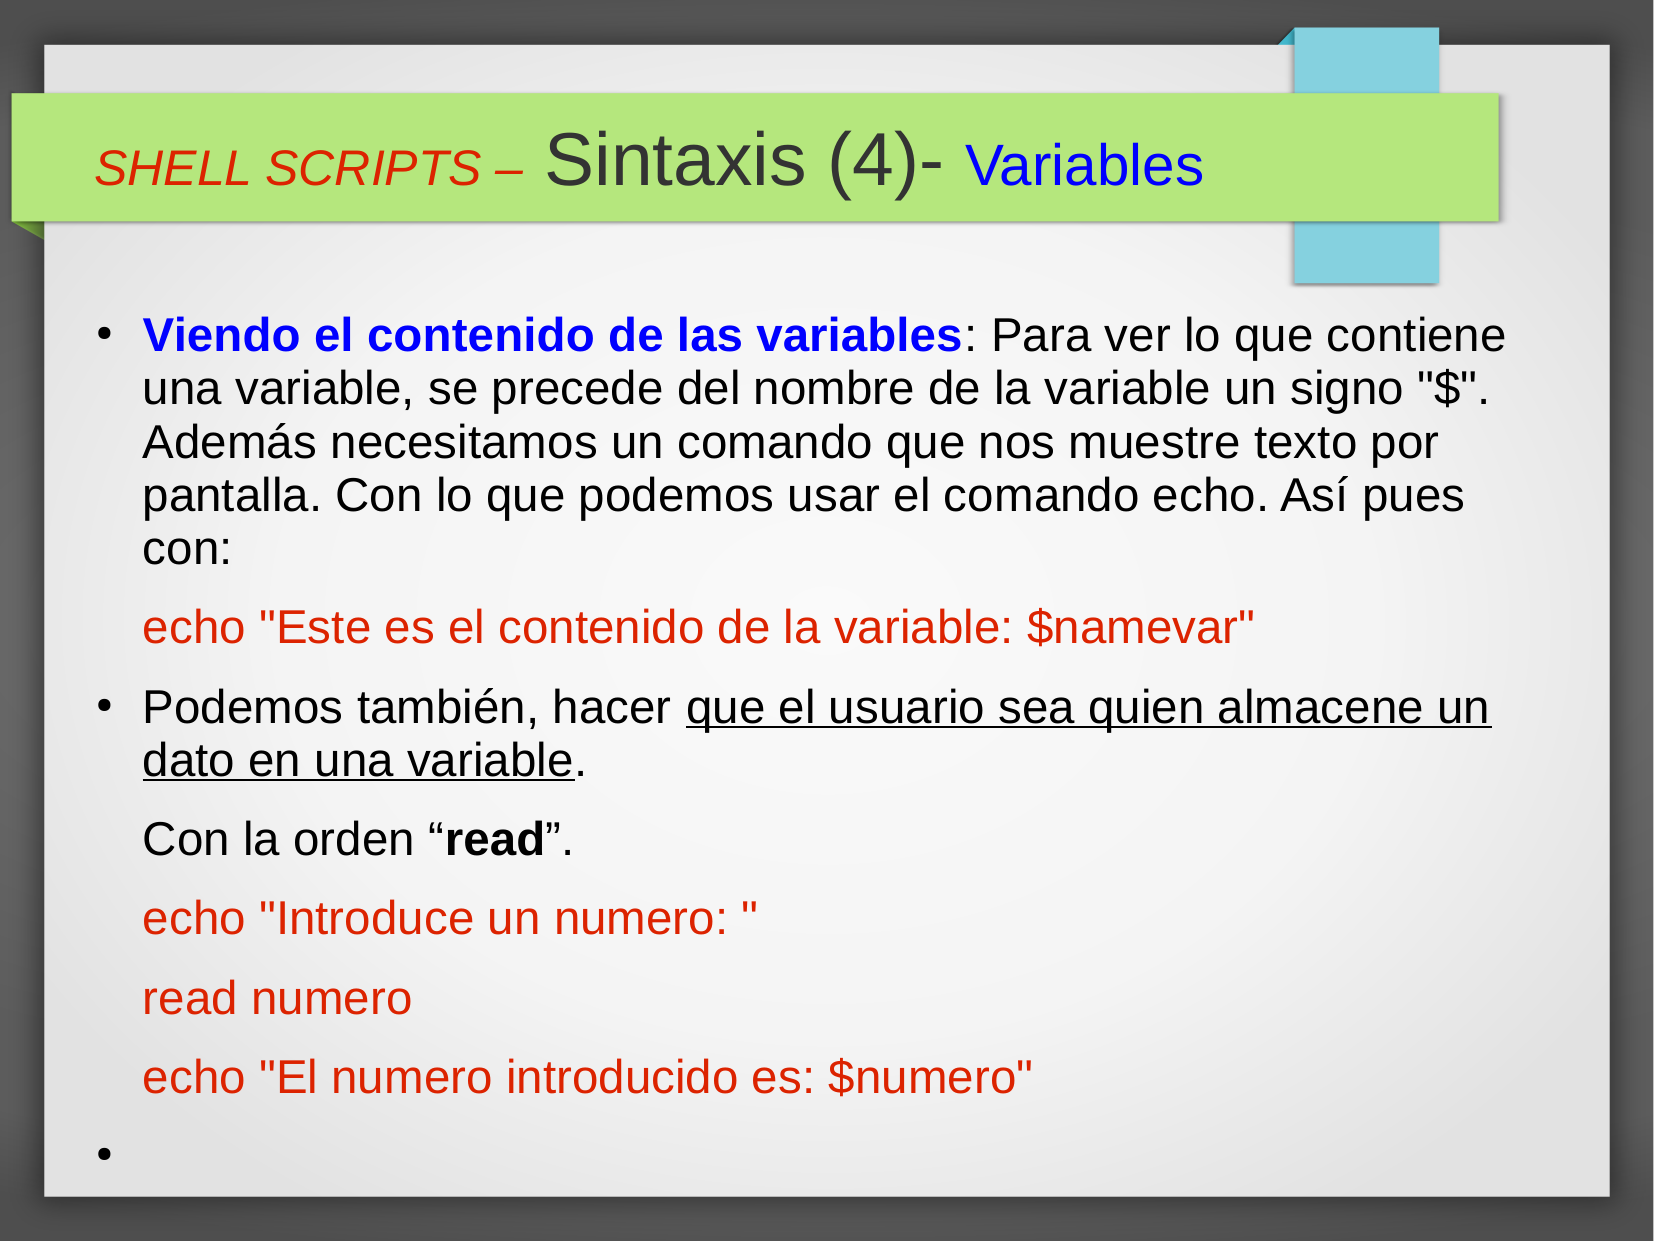

# SHELL SCRIPTS – Sintaxis (4)- Variables
Viendo el contenido de las variables: Para ver lo que contiene una variable, se precede del nombre de la variable un signo "$". Además necesitamos un comando que nos muestre texto por pantalla. Con lo que podemos usar el comando echo. Así pues con:
echo "Este es el contenido de la variable: $namevar"
Podemos también, hacer que el usuario sea quien almacene un dato en una variable.
Con la orden “read”.
echo "Introduce un numero: "
read numero
echo "El numero introducido es: $numero"